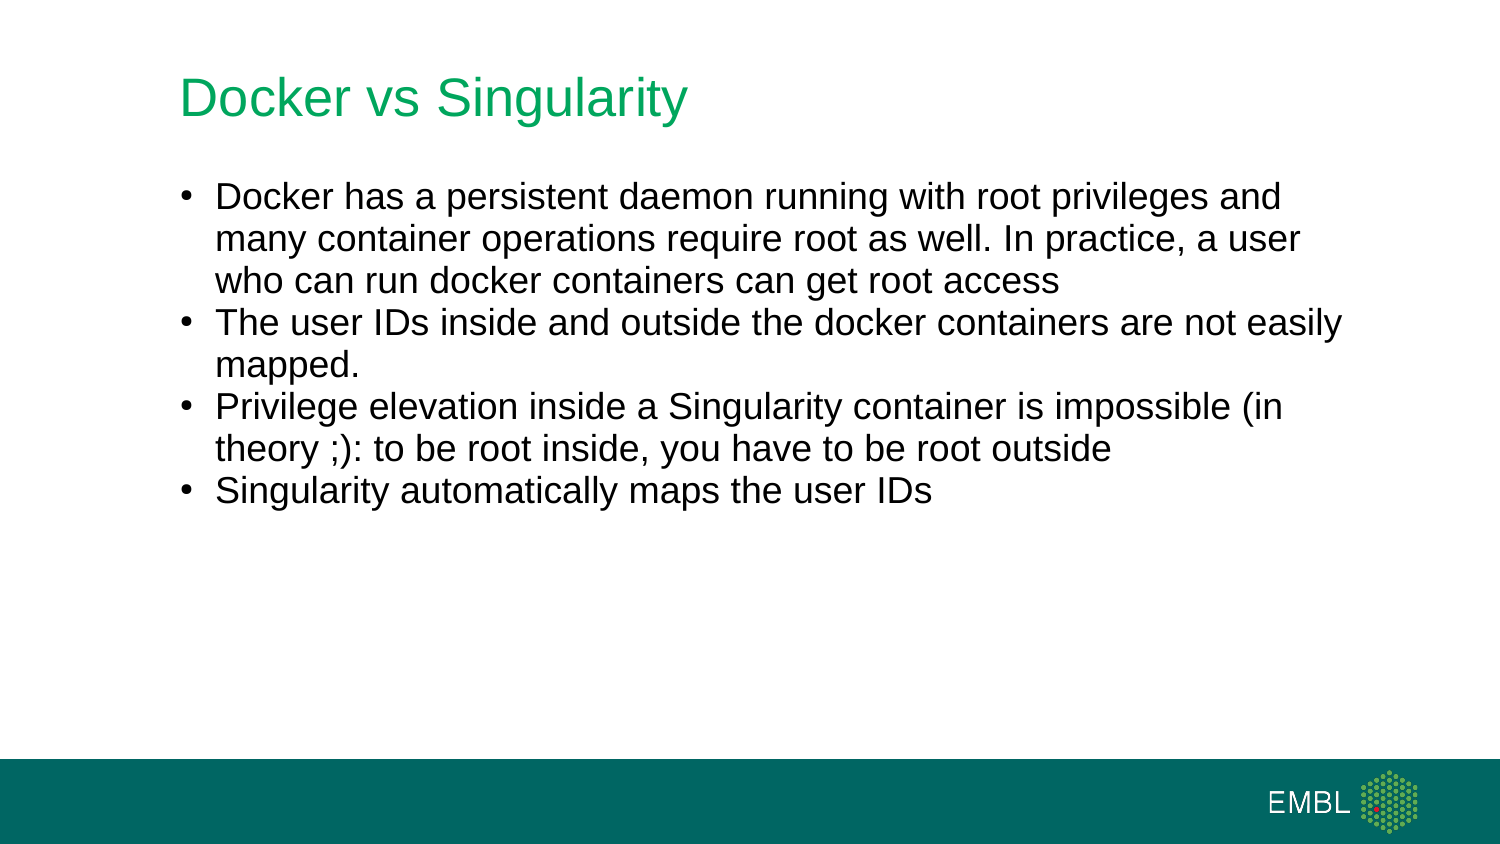

Docker vs Singularity
Docker has a persistent daemon running with root privileges and many container operations require root as well. In practice, a user who can run docker containers can get root access
The user IDs inside and outside the docker containers are not easily mapped.
Privilege elevation inside a Singularity container is impossible (in theory ;): to be root inside, you have to be root outside
Singularity automatically maps the user IDs